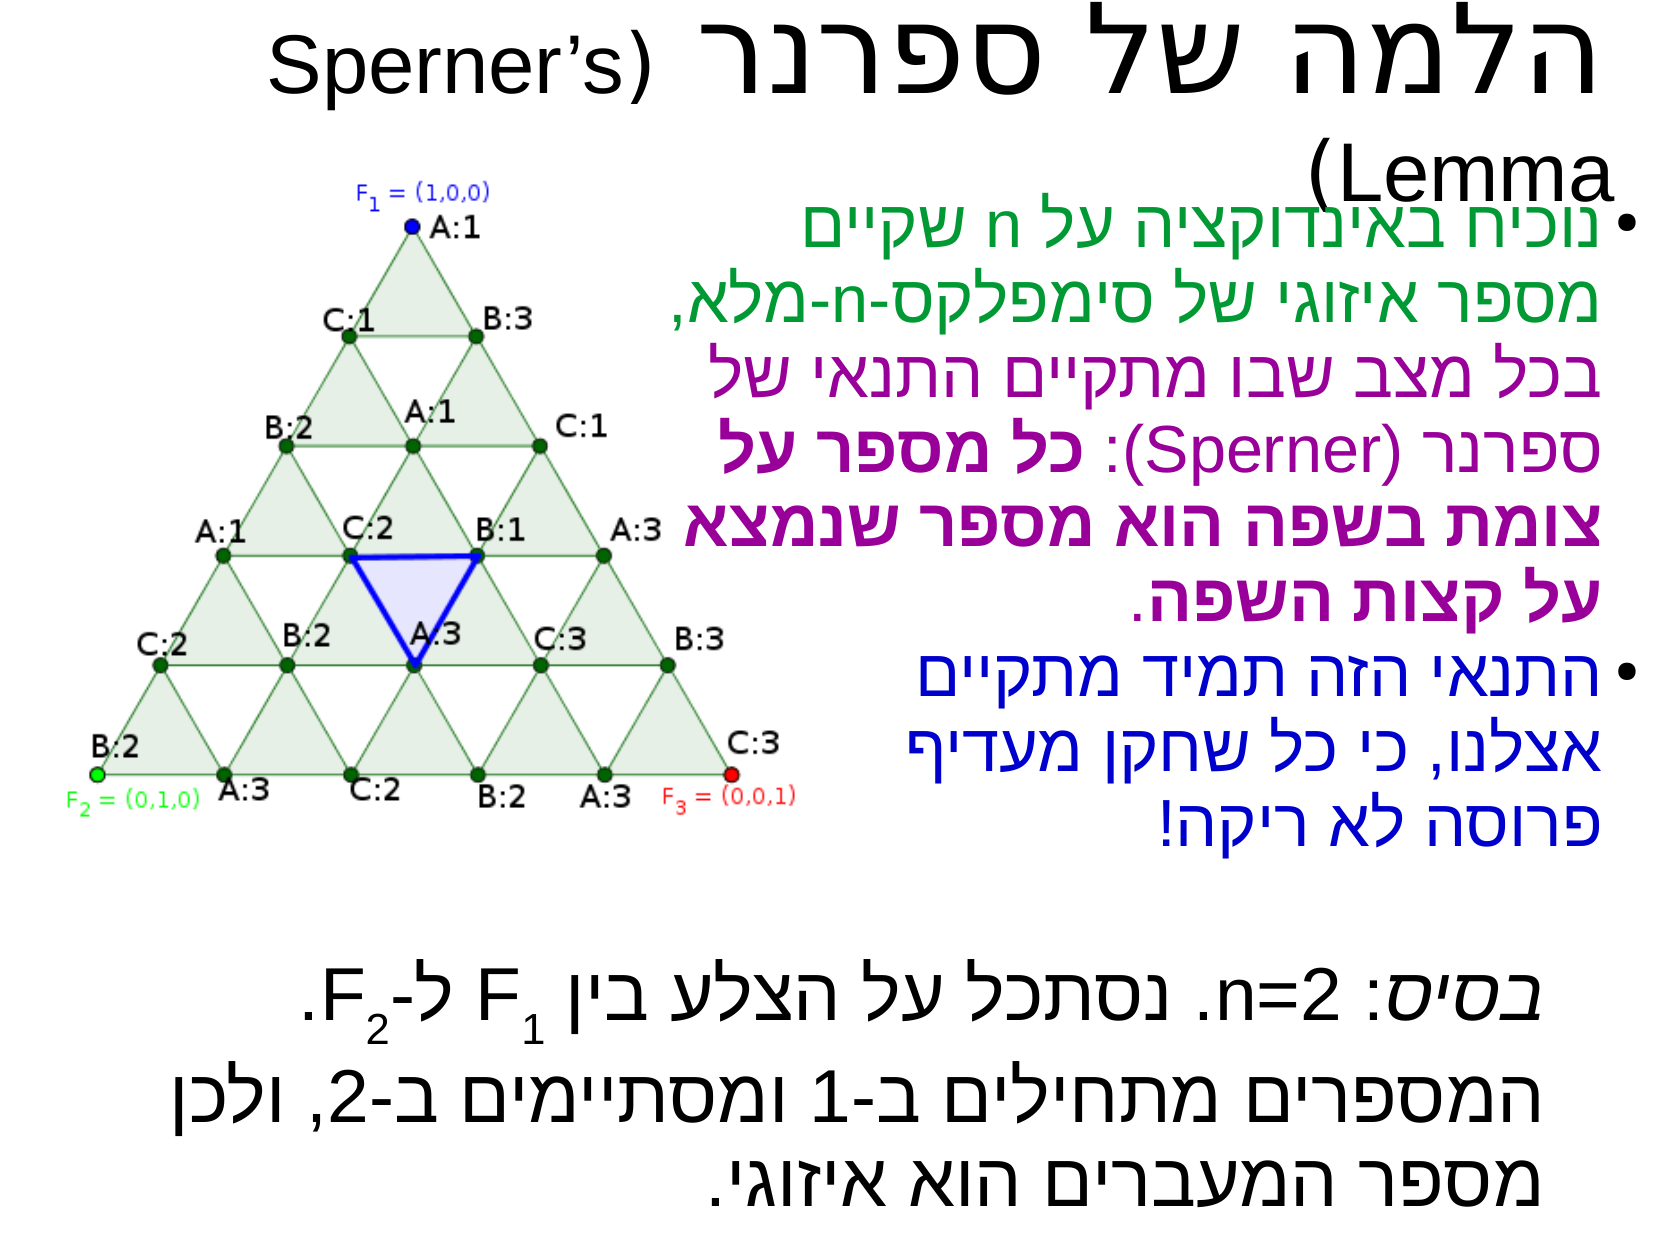

# הלמה של ספרנר (Sperner’s Lemma)
נוכיח באינדוקציה על n שקיים
מספר איזוגי של סימפלקס-n-מלא, בכל מצב שבו מתקיים התנאי של ספרנר (Sperner): כל מספר על צומת בשפה הוא מספר שנמצא על קצות השפה.
התנאי הזה תמיד מתקיים
אצלנו, כי כל שחקן מעדיף
פרוסה לא ריקה!
בסיס: n=2. נסתכל על הצלע בין F1 ל-F2. המספרים מתחילים ב-1 ומסתיימים ב-2, ולכן מספר המעברים הוא איזוגי.